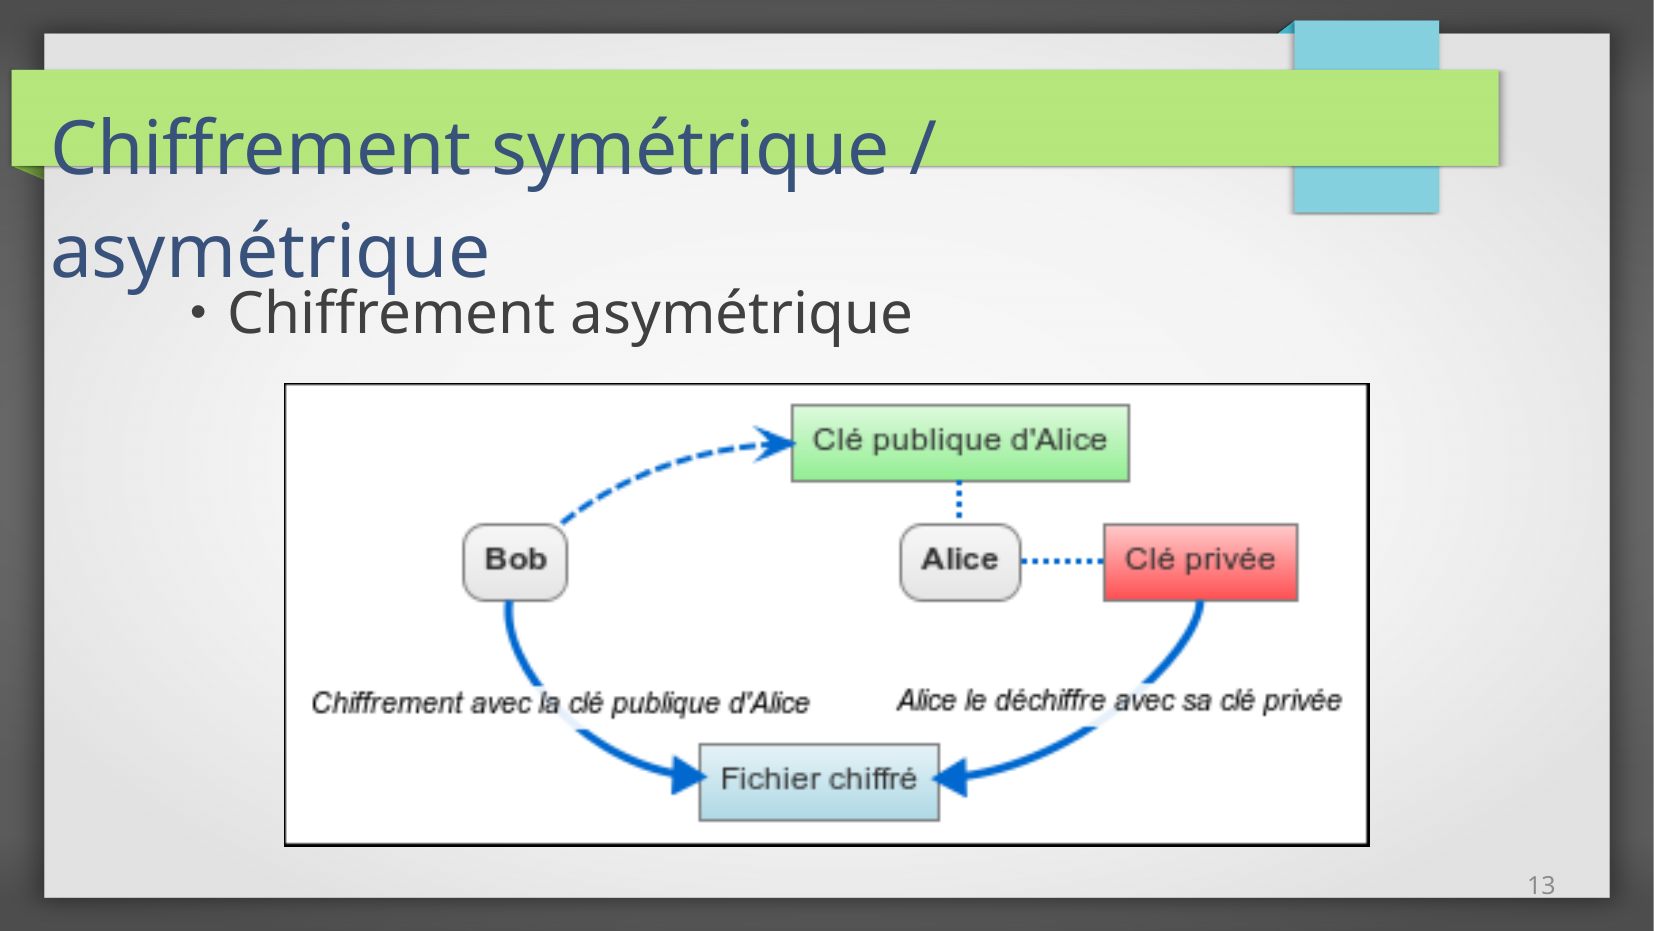

Chiffrement symétrique / asymétrique
Chiffrement asymétrique
12